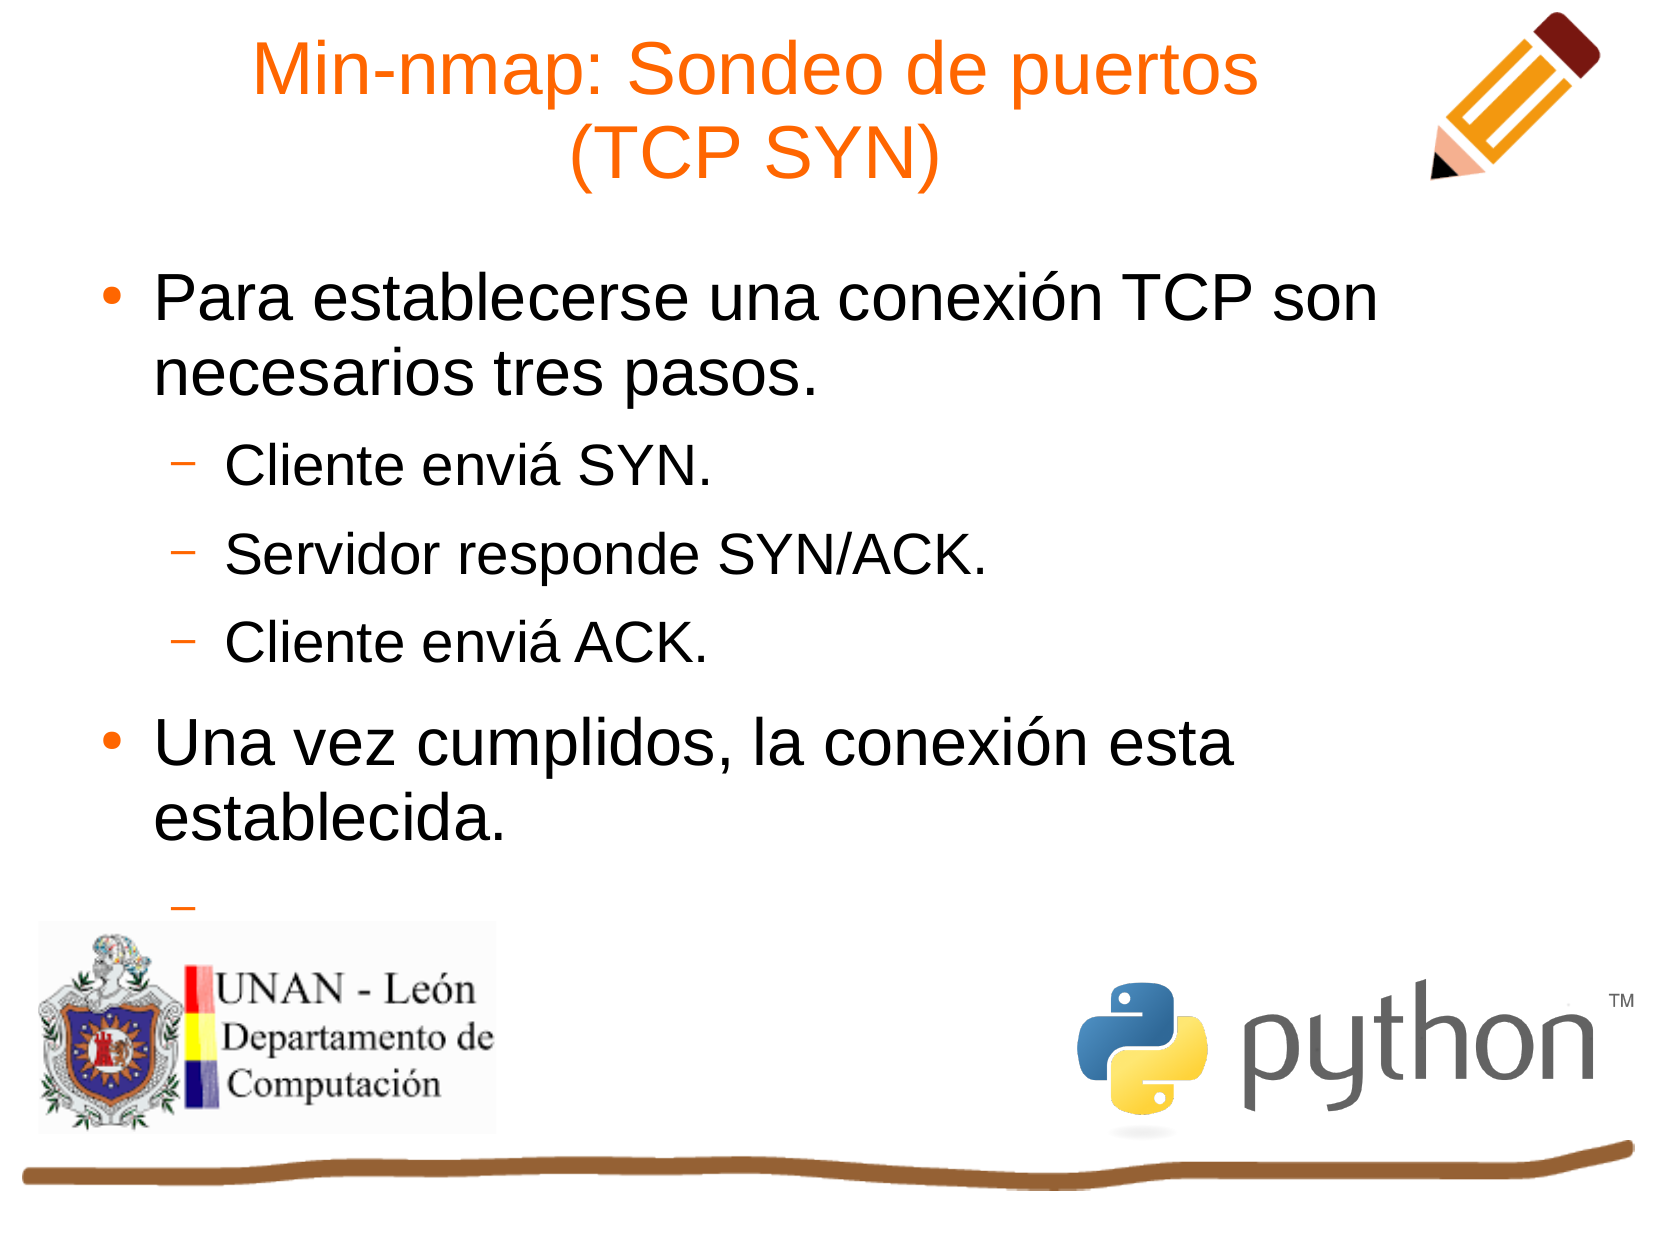

# Min-nmap: Sondeo de puertos (TCP SYN)
Para establecerse una conexión TCP son necesarios tres pasos.
Cliente enviá SYN.
Servidor responde SYN/ACK.
Cliente enviá ACK.
Una vez cumplidos, la conexión esta establecida.